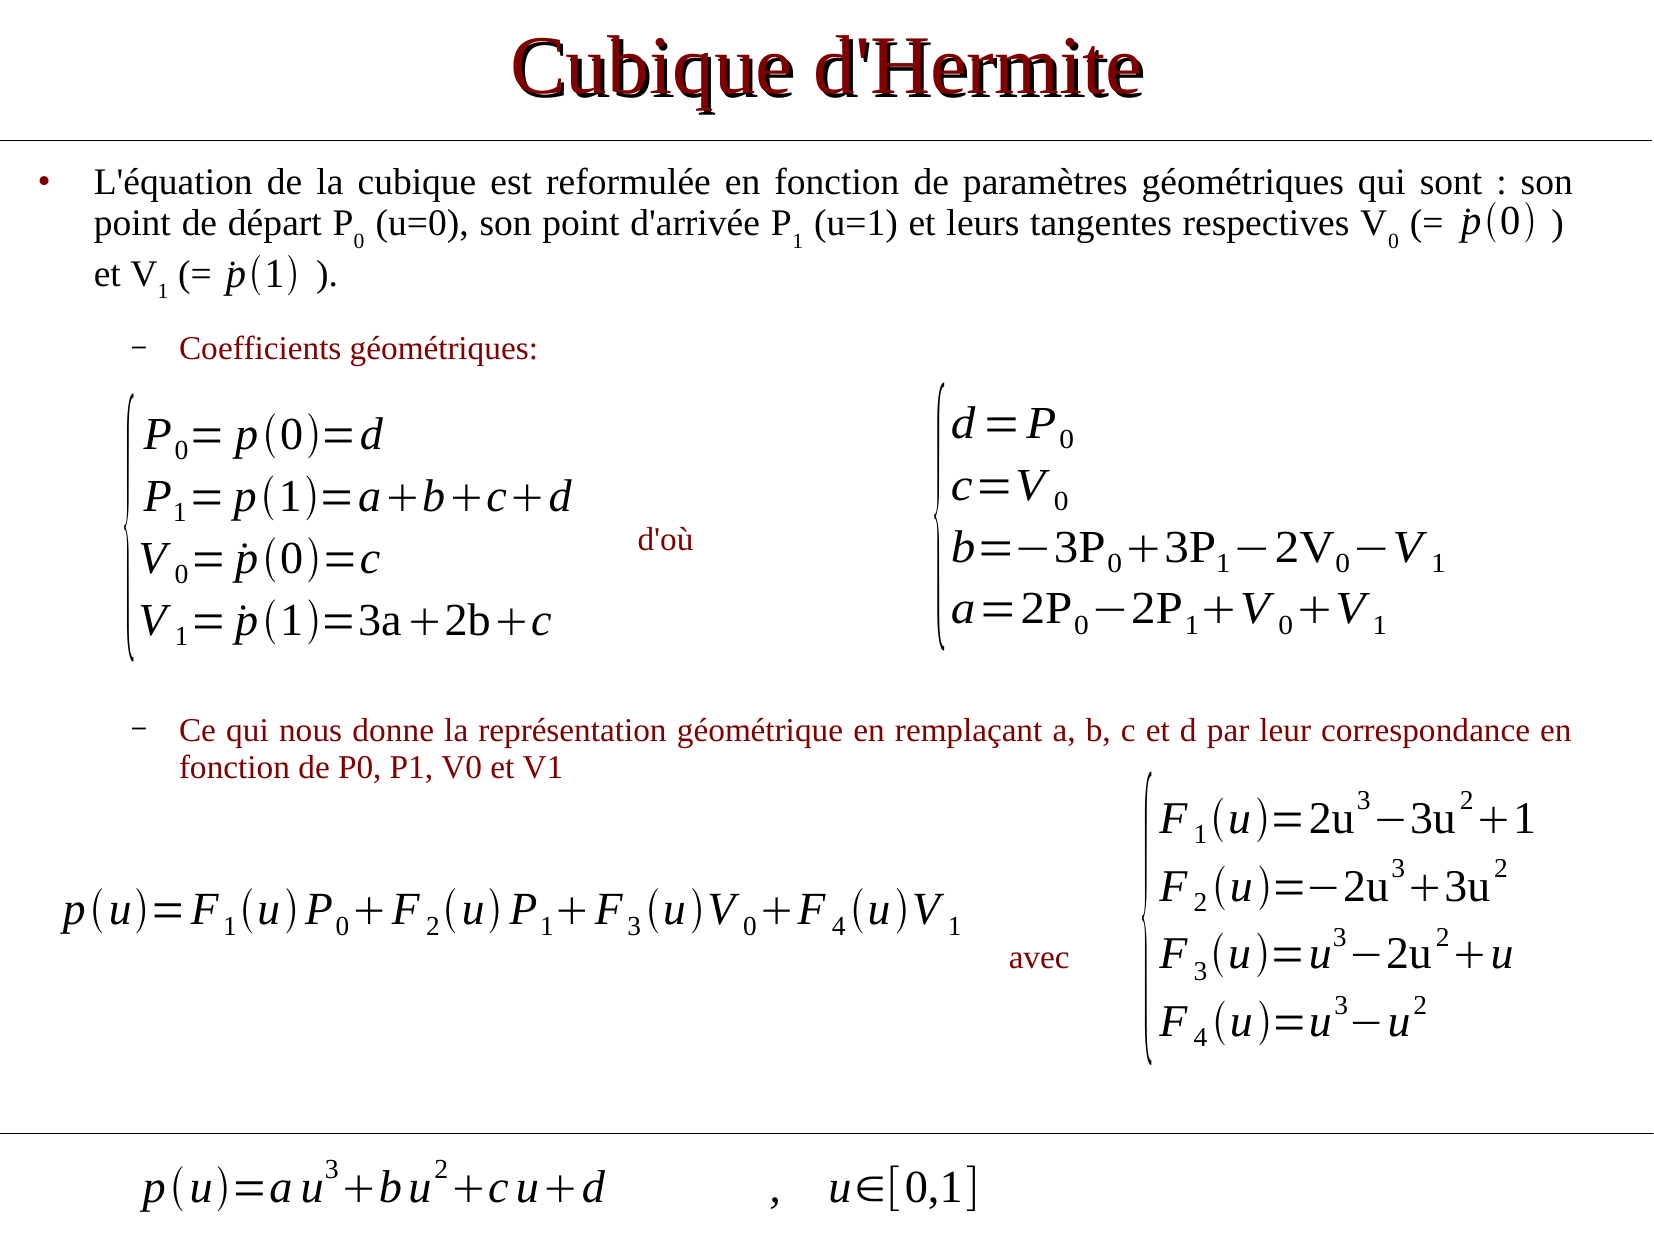

# Cubique d'Hermite
L'équation de la cubique est reformulée en fonction de paramètres géométriques qui sont : son point de départ P0 (u=0), son point d'arrivée P1 (u=1) et leurs tangentes respectives V0 (= ) et V1 (= ).
Coefficients géométriques:
				d'où
Ce qui nous donne la représentation géométrique en remplaçant a, b, c et d par leur correspondance en fonction de P0, P1, V0 et V1
				 avec